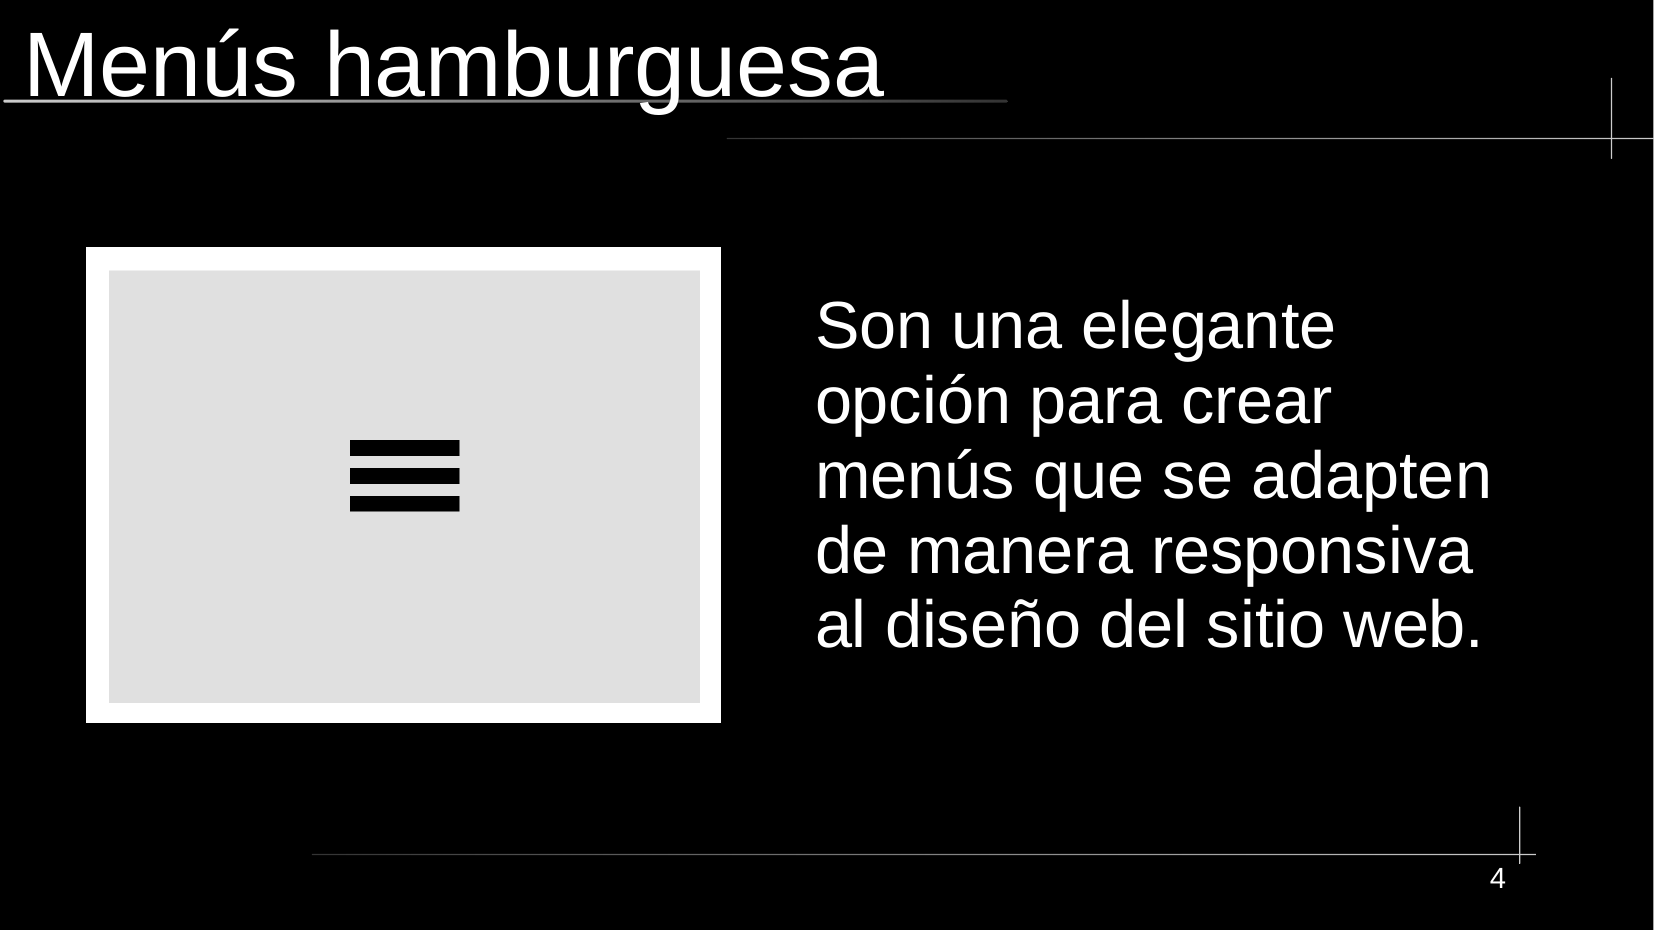

# Menús hamburguesa
Son una elegante opción para crear menús que se adapten de manera responsiva al diseño del sitio web.
4